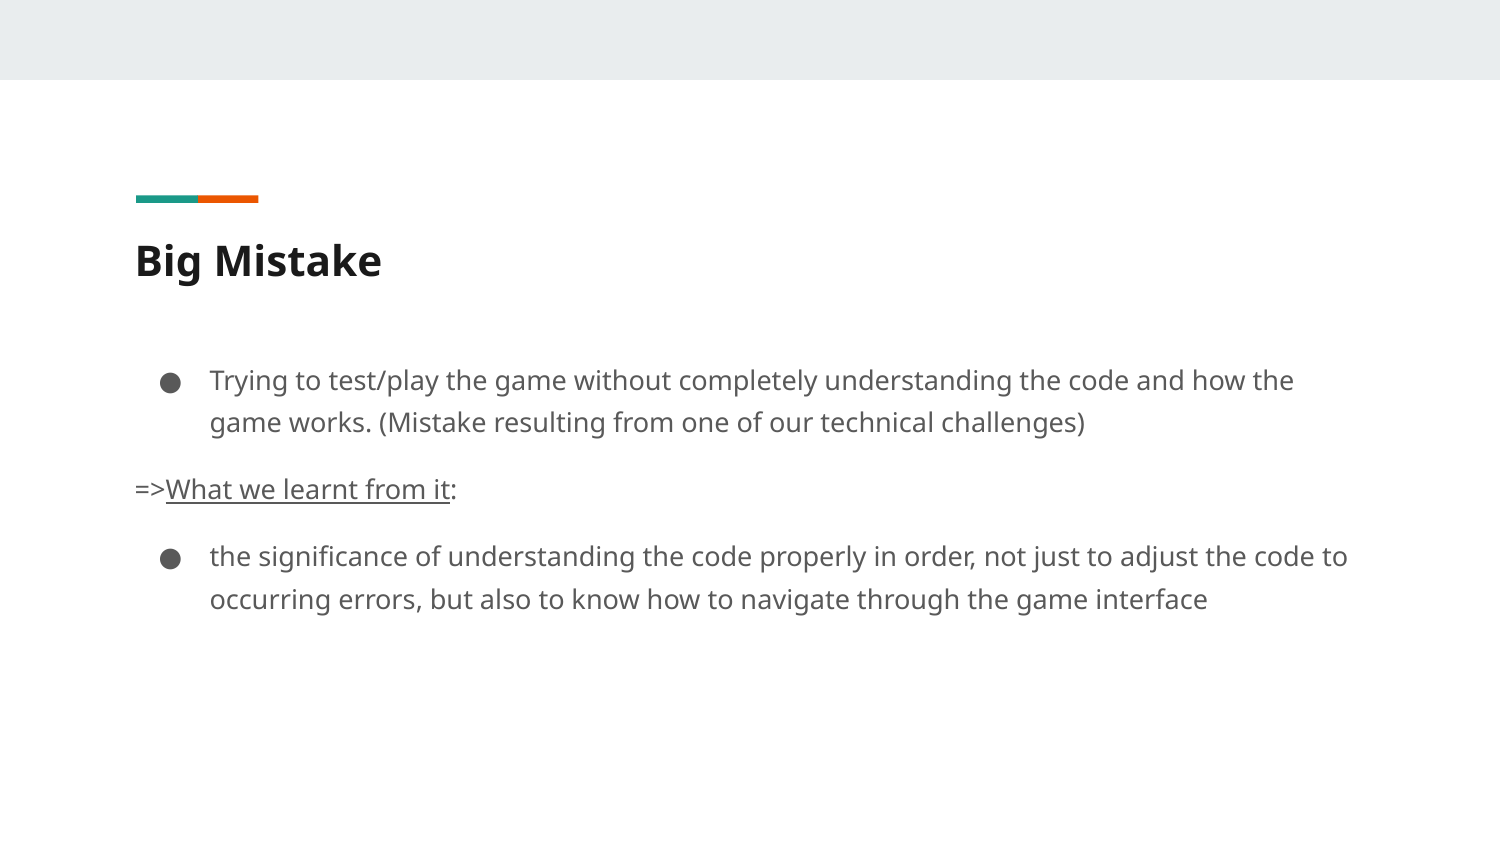

# Big Mistake
Trying to test/play the game without completely understanding the code and how the game works. (Mistake resulting from one of our technical challenges)
=>What we learnt from it:
the significance of understanding the code properly in order, not just to adjust the code to occurring errors, but also to know how to navigate through the game interface